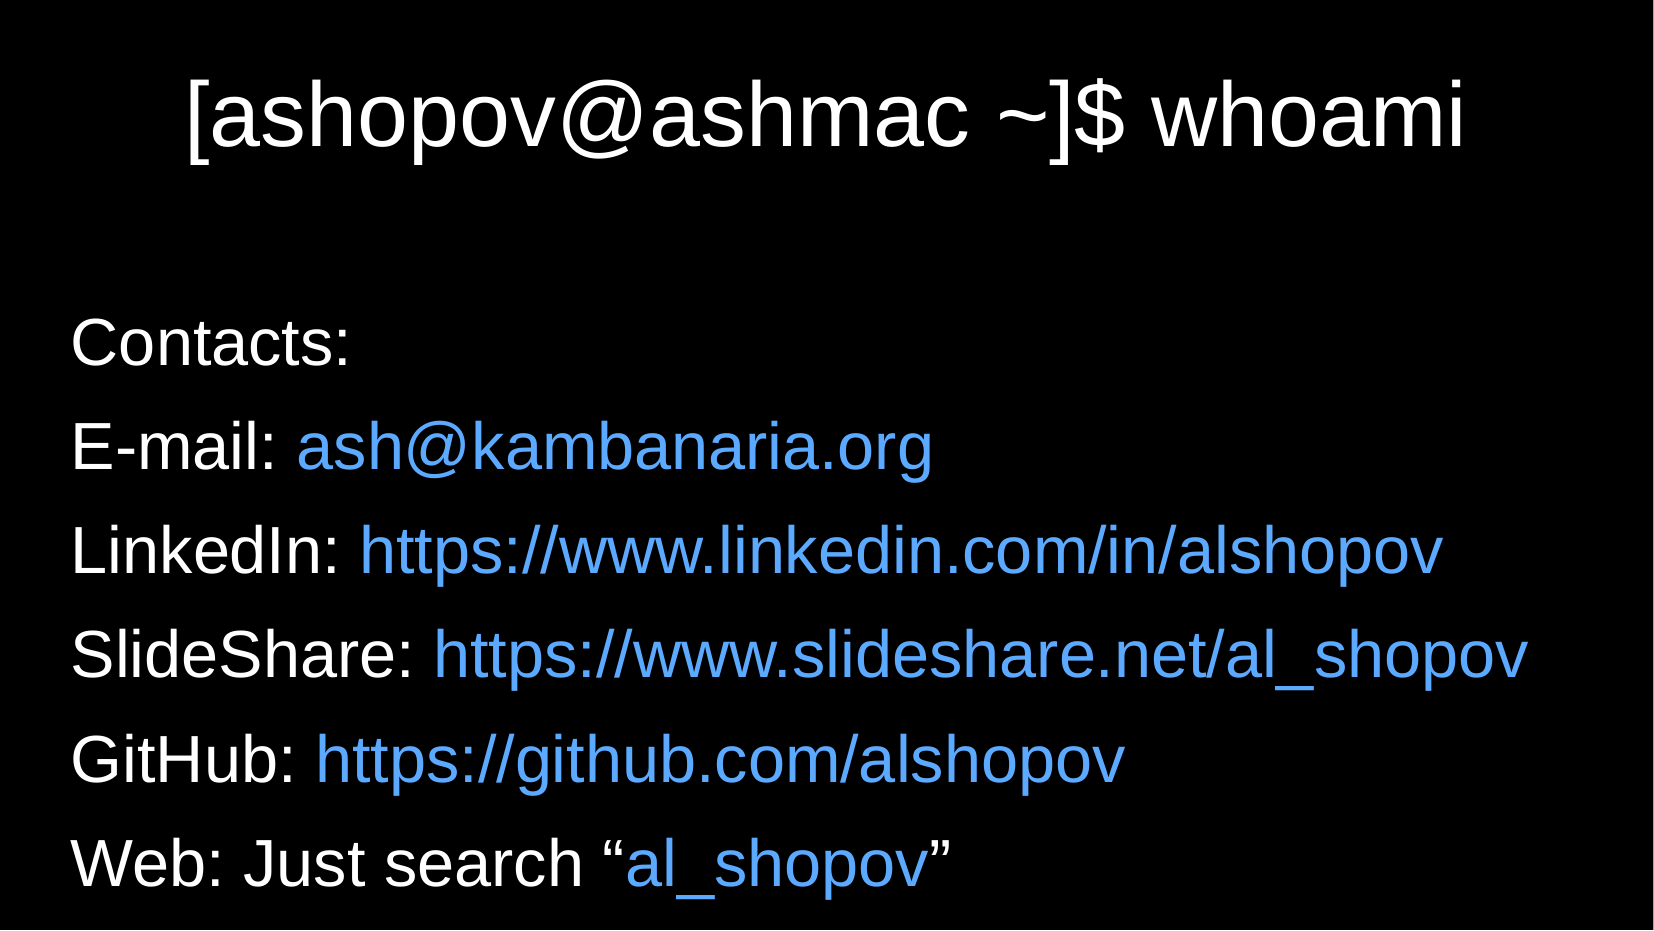

# [ashopov@ashmac ~]$ whoami
Contacts:
E-mail: ash@kambanaria.org
LinkedIn: https://www.linkedin.com/in/alshopov
SlideShare: https://www.slideshare.net/al_shopov
GitHub: https://github.com/alshopov
Web: Just search “al_shopov”